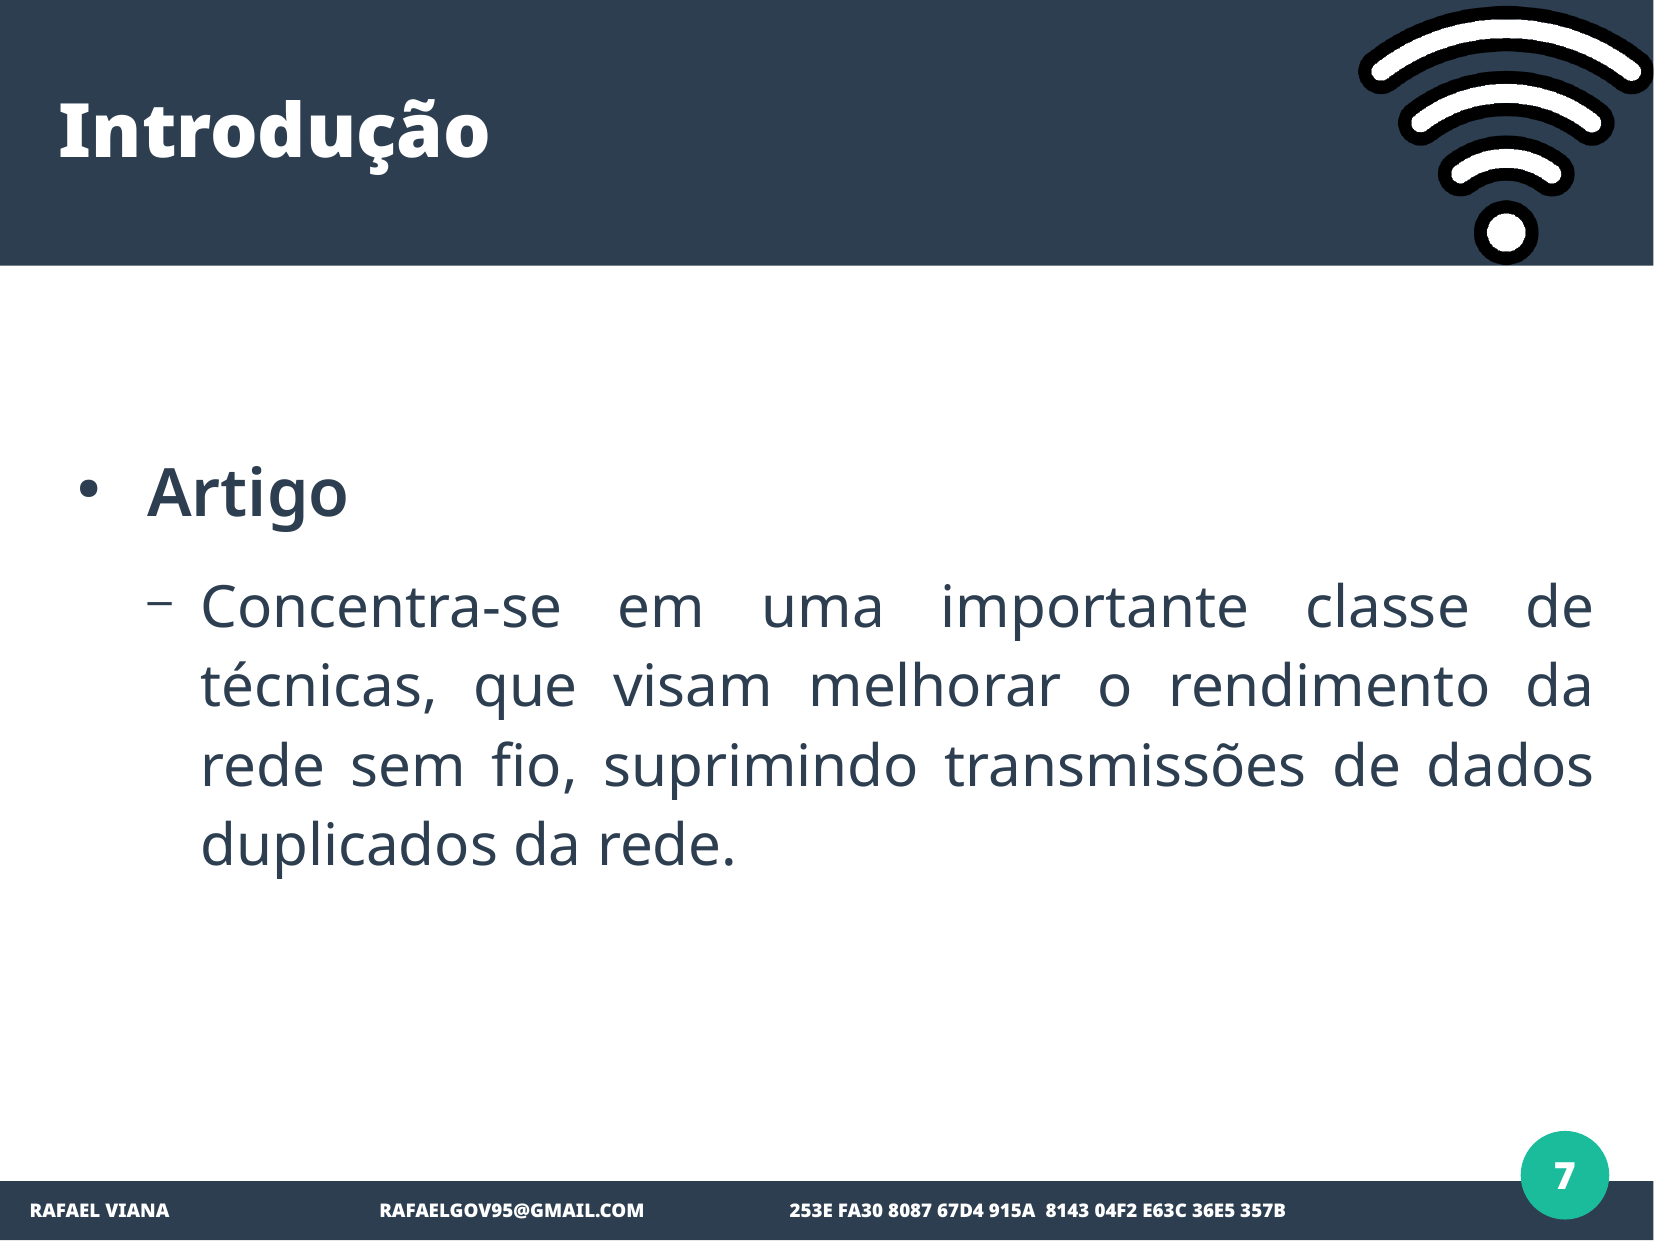

# Introdução
 Artigo
Concentra-se em uma importante classe de técnicas, que visam melhorar o rendimento da rede sem fio, suprimindo transmissões de dados duplicados da rede.
7
RAFAEL VIANA RAFAELGOV95@GMAIL.COM 253E FA30 8087 67D4 915A 8143 04F2 E63C 36E5 357B